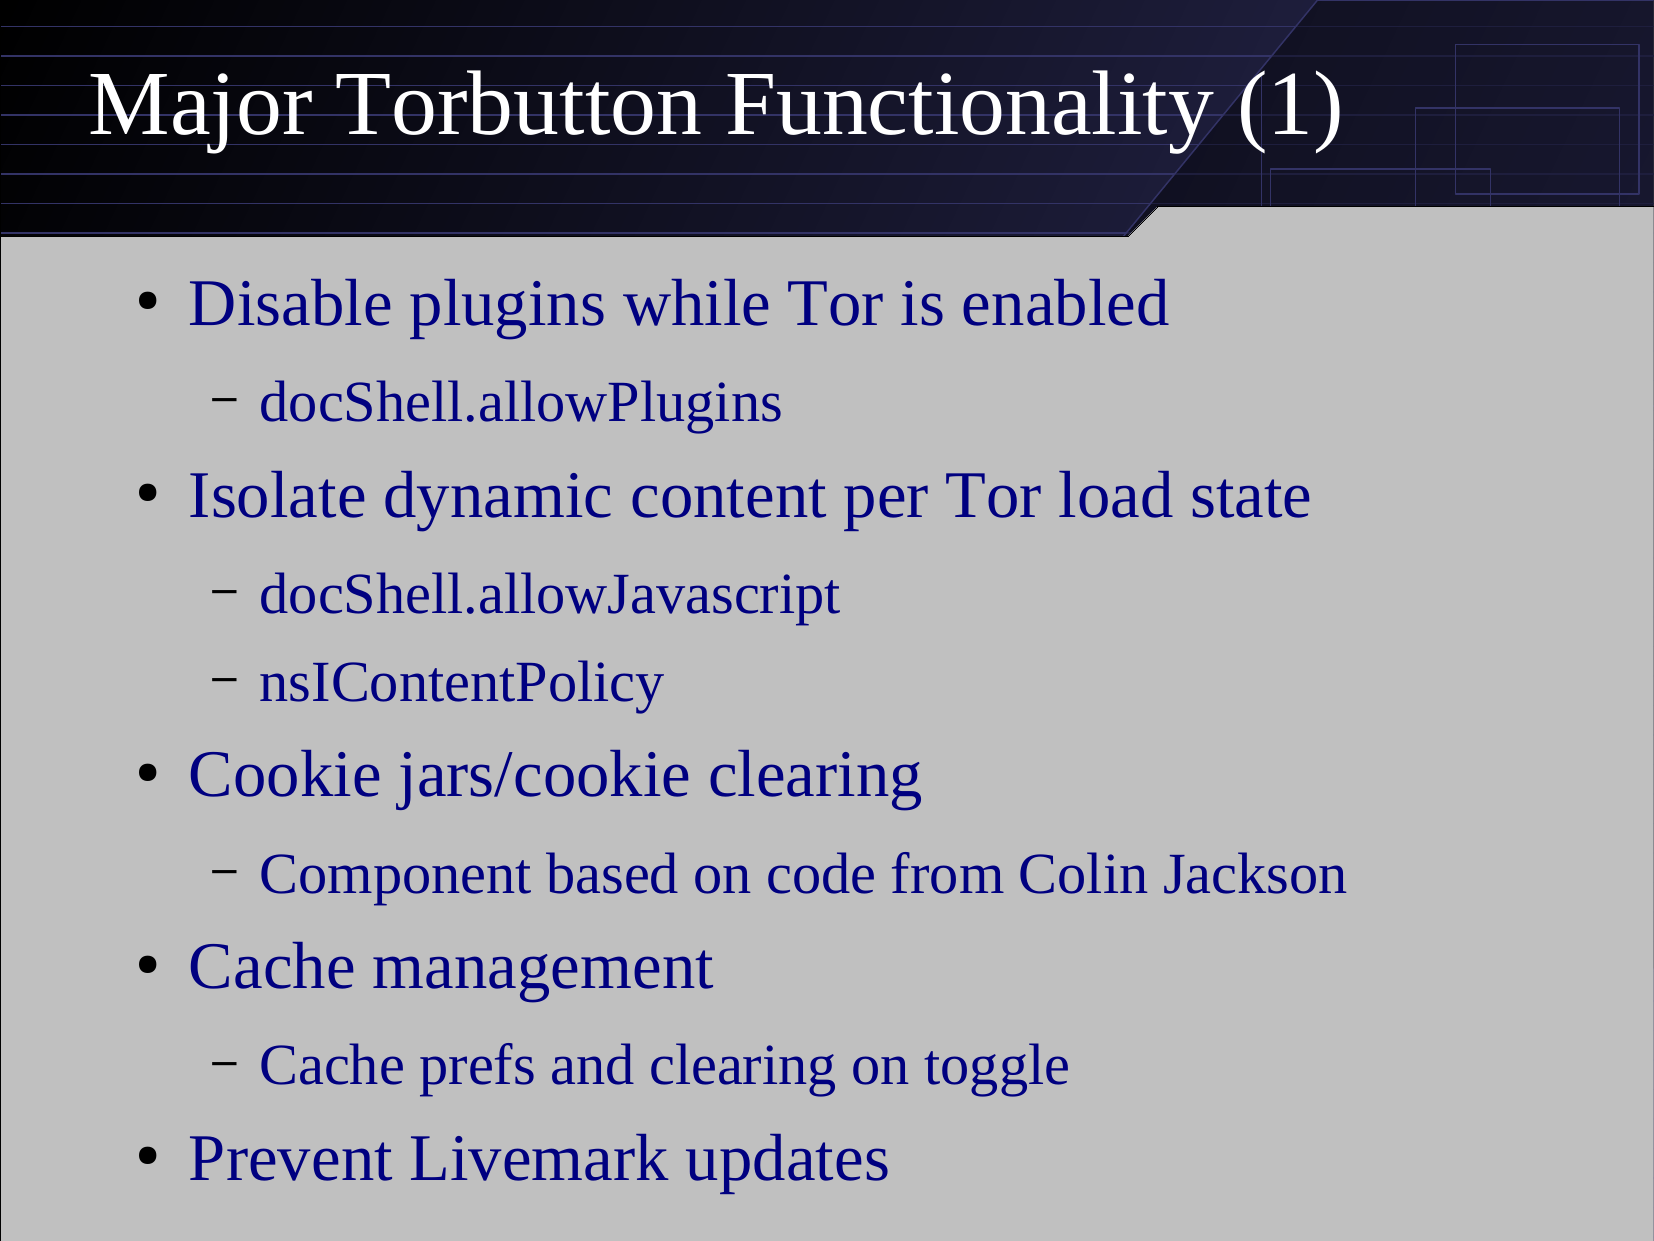

# Major Torbutton Functionality (1)
Disable plugins while Tor is enabled
docShell.allowPlugins
Isolate dynamic content per Tor load state
docShell.allowJavascript
nsIContentPolicy
Cookie jars/cookie clearing
Component based on code from Colin Jackson
Cache management
Cache prefs and clearing on toggle
Prevent Livemark updates